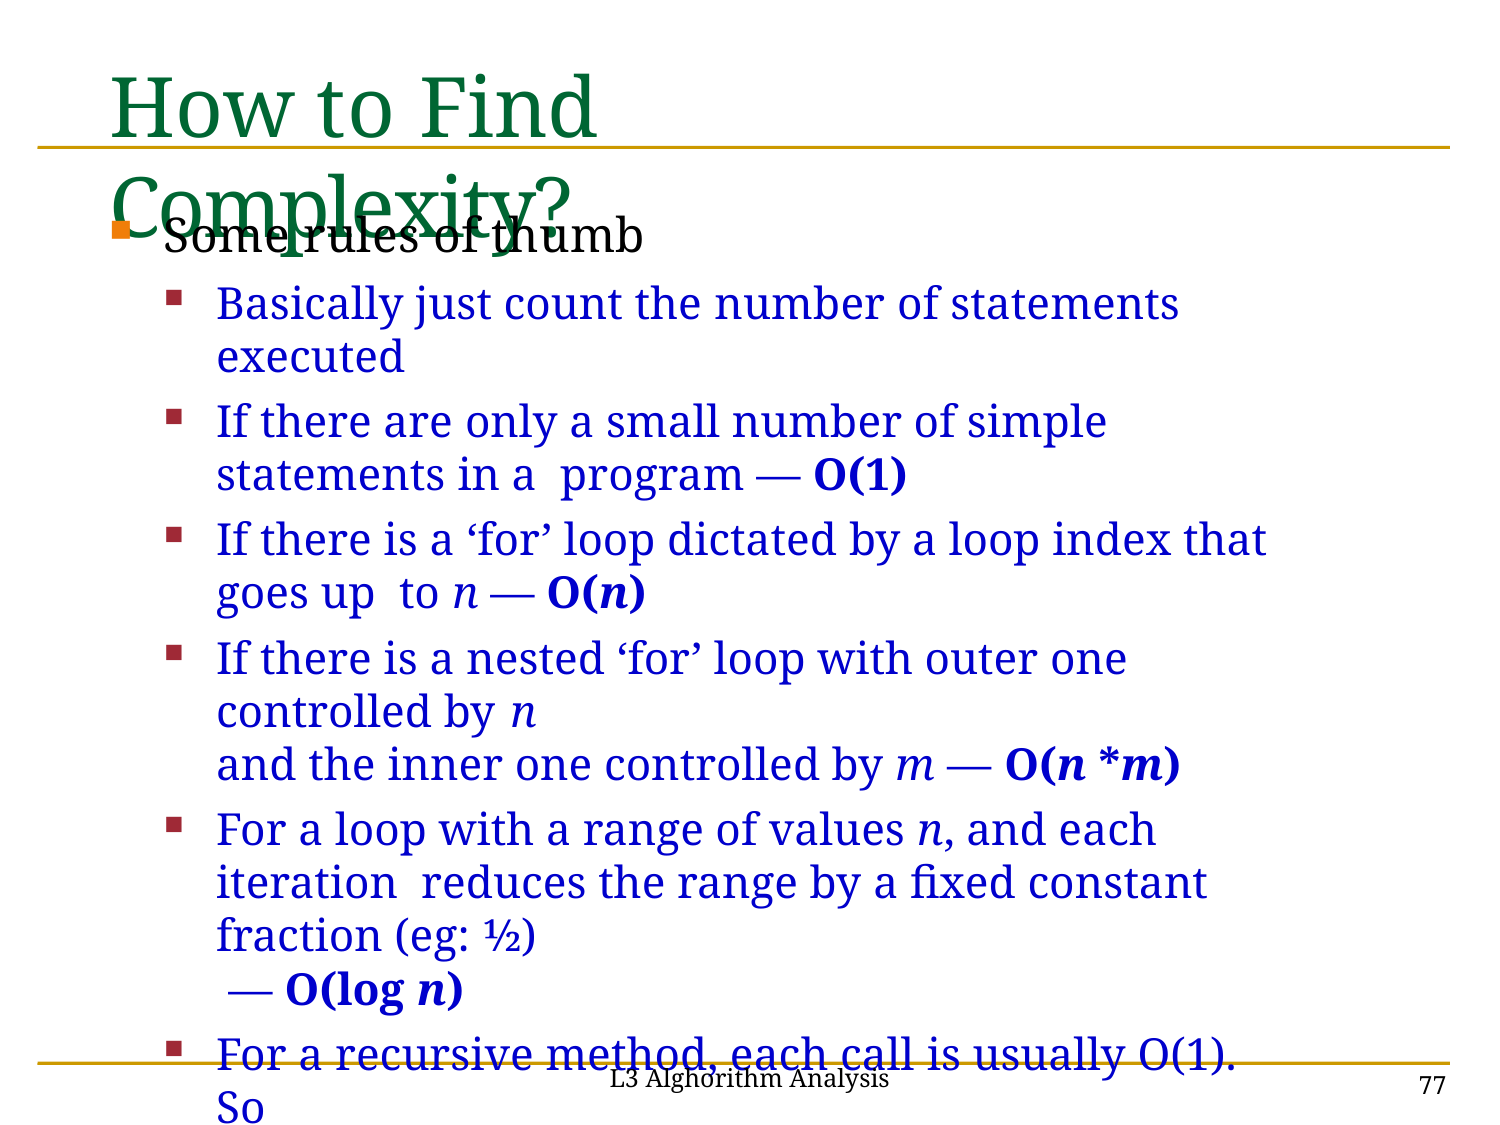

# How to Find Complexity?
Some rules of thumb
Basically just count the number of statements executed
If there are only a small number of simple statements in a program — O(1)
If there is a ‘for’ loop dictated by a loop index that goes up to n — O(n)
If there is a nested ‘for’ loop with outer one controlled by n
and the inner one controlled by m — O(n *m)
For a loop with a range of values n, and each iteration reduces the range by a fixed constant fraction (eg: ½)
— O(log n)
For a recursive method, each call is usually O(1). So
If n calls are made — O(n)
If n log n calls are made — O(n log n)
L3 Alghorithm Analysis